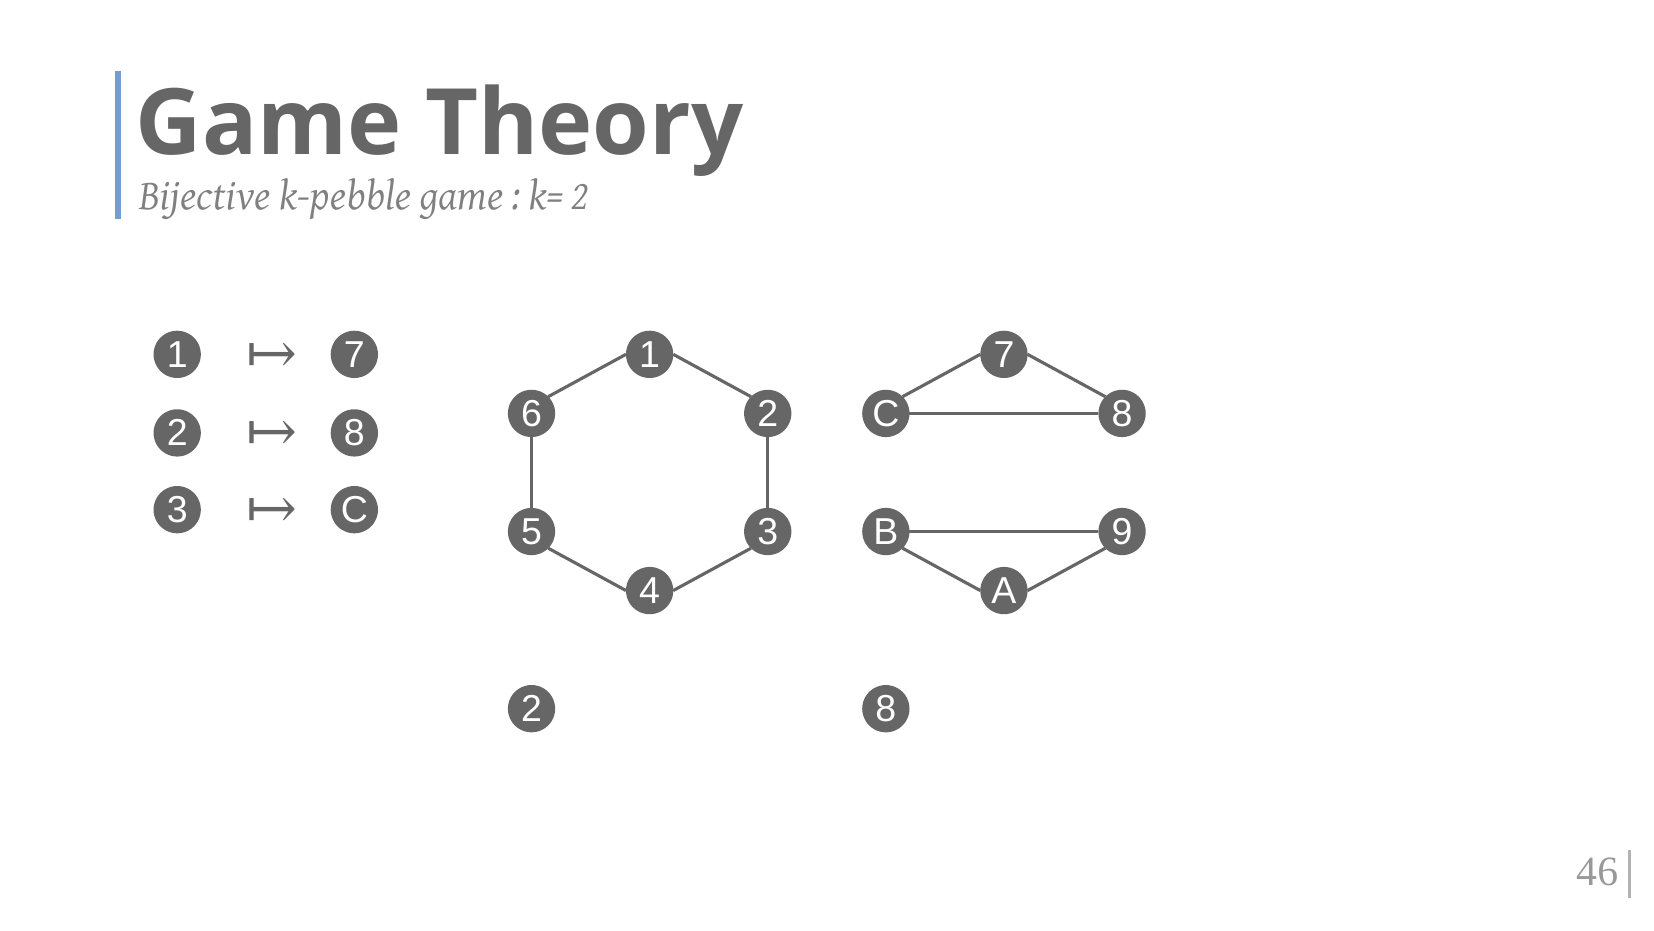

# Game Theory
Bijective k-pebble game : k= 2
↦
1
7
1
7
6
2
C
8
↦
2
8
↦
3
C
5
3
B
9
4
A
2
8
46